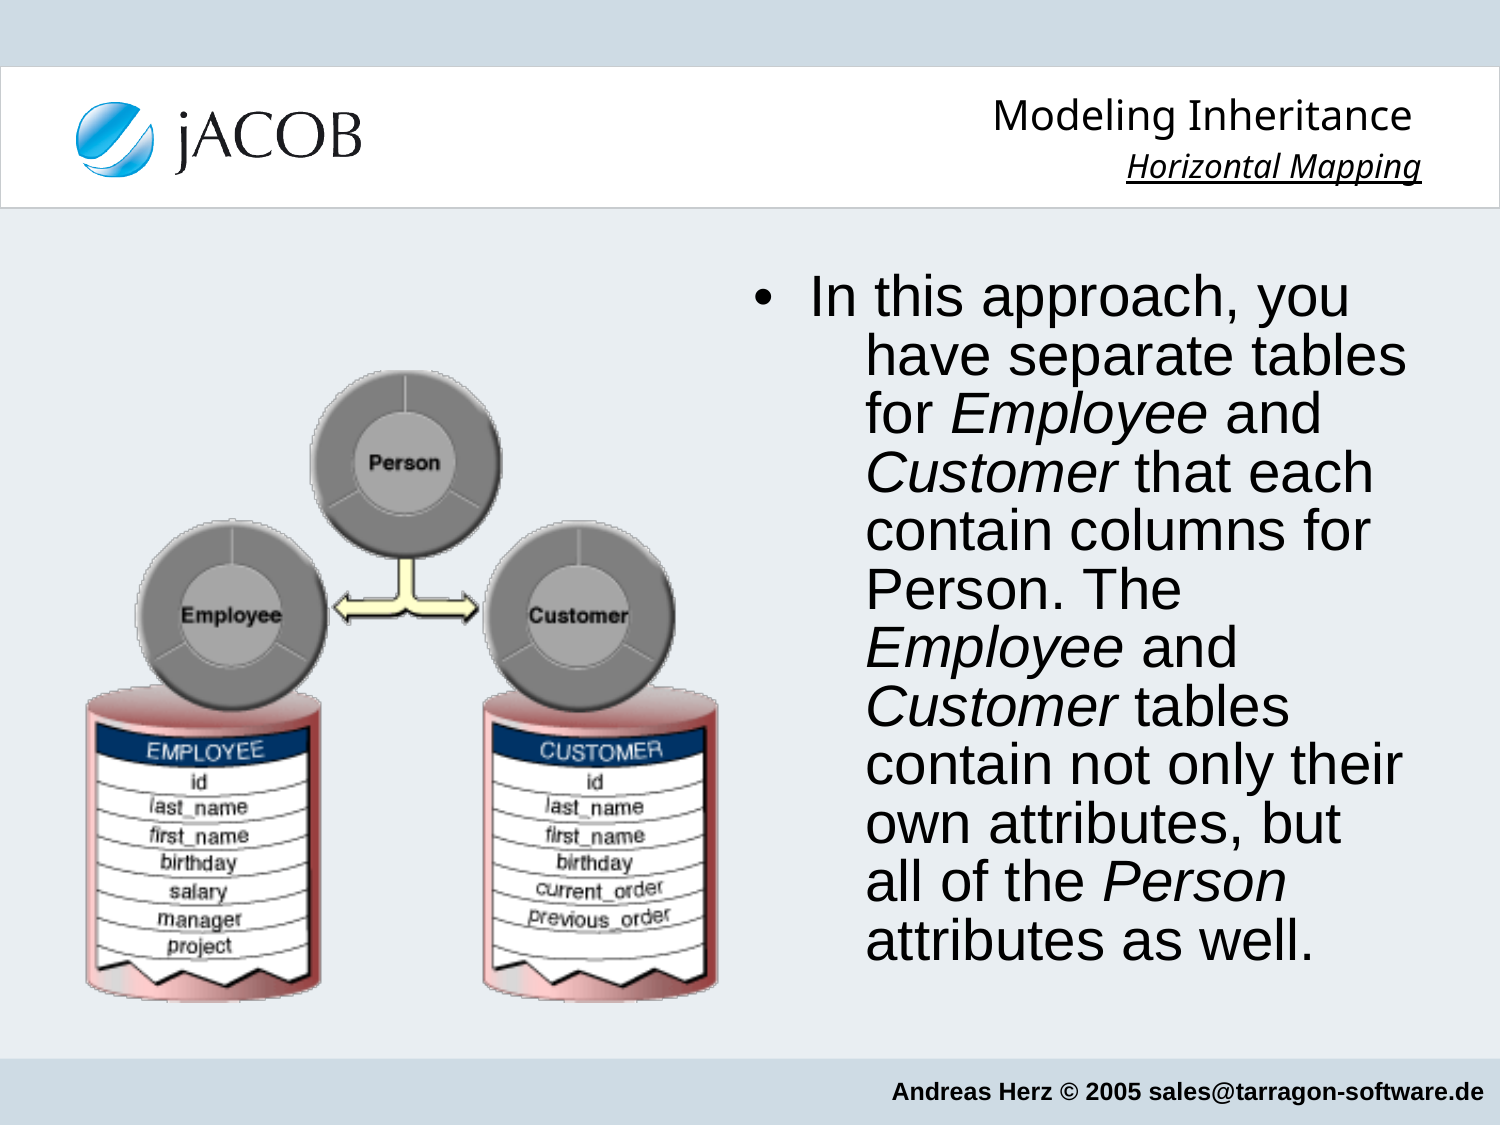

# Modeling Inheritance Horizontal Mapping
In this approach, you have separate tables for Employee and Customer that each contain columns for Person. The Employee and Customer tables contain not only their own attributes, but all of the Person attributes as well.
Andreas Herz © 2005 sales@tarragon-software.de